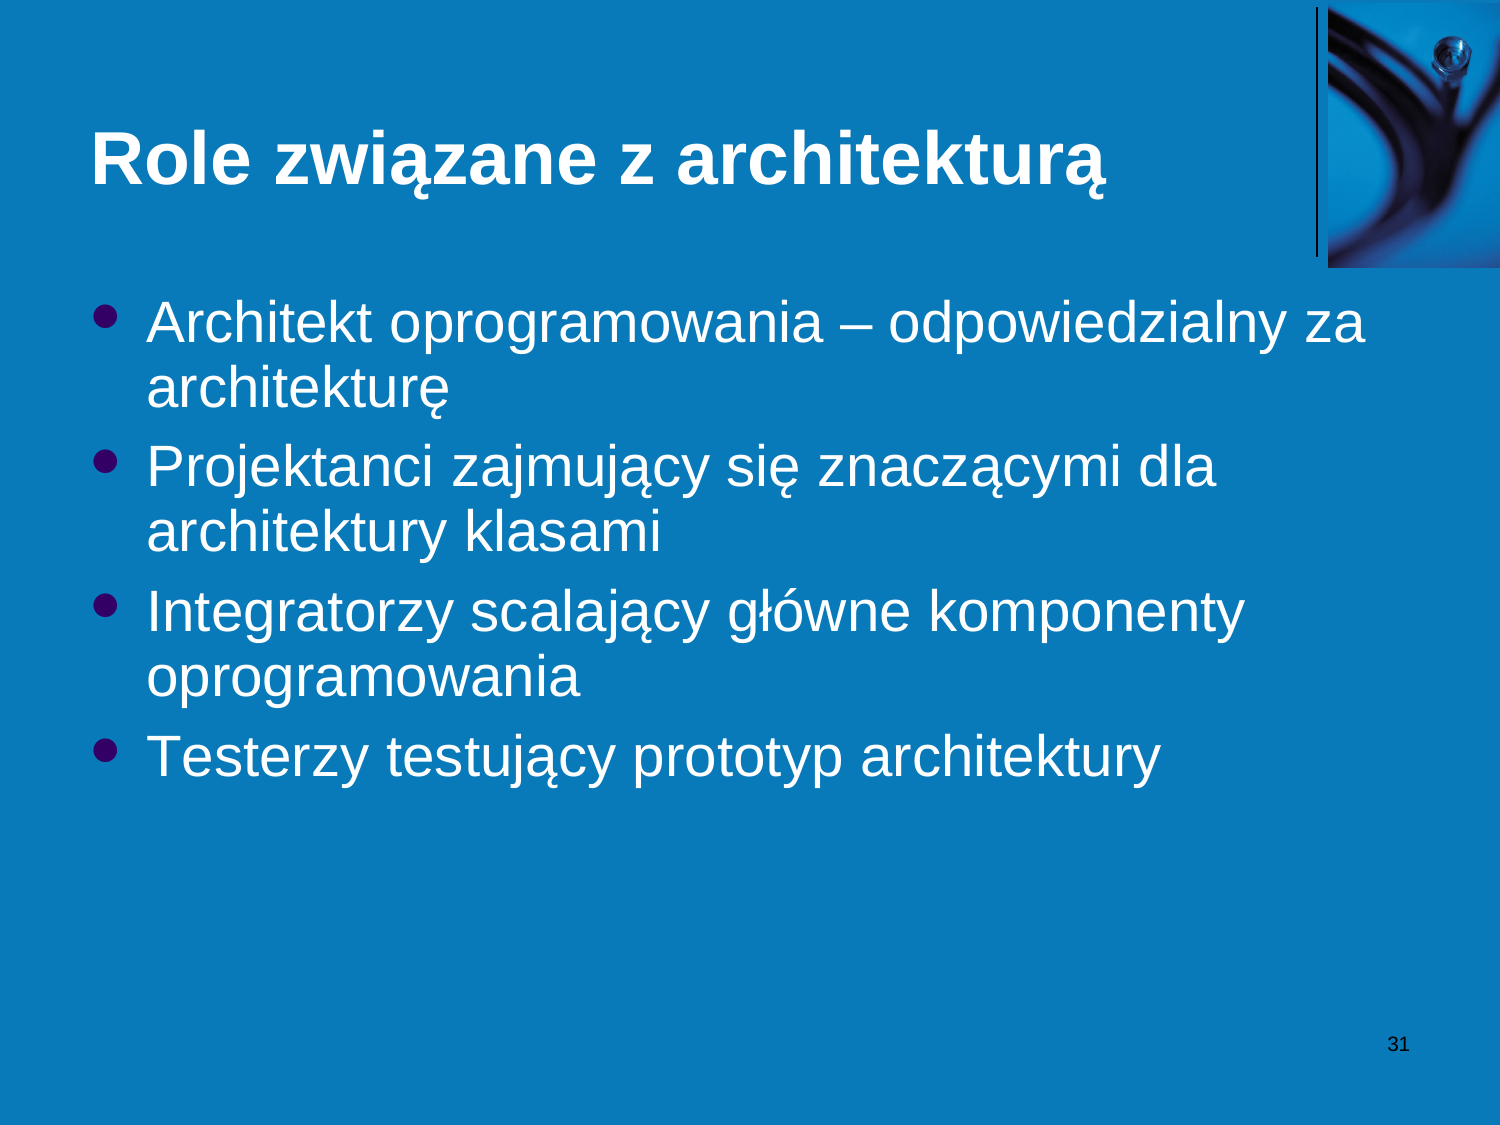

# Role związane z architekturą
Architekt oprogramowania – odpowiedzialny za architekturę
Projektanci zajmujący się znaczącymi dla architektury klasami
Integratorzy scalający główne komponenty oprogramowania
Testerzy testujący prototyp architektury
31